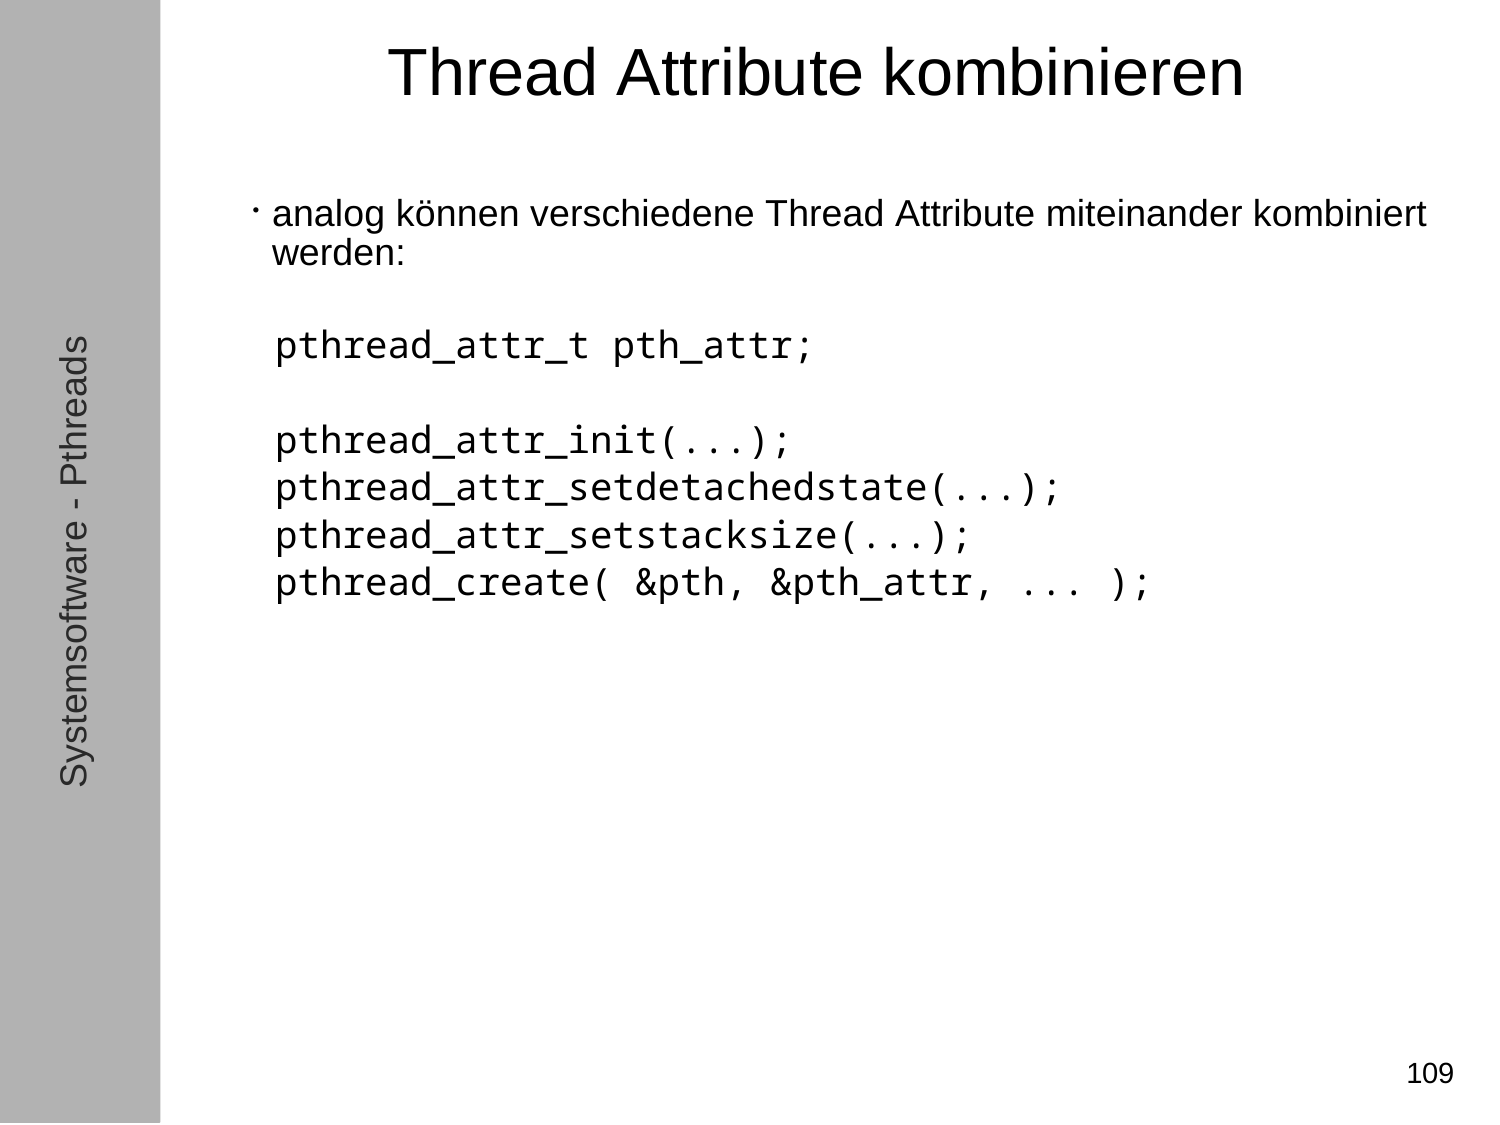

Thread Attribute kombinieren
analog können verschiedene Thread Attribute miteinander kombiniert werden:
 pthread_attr_t pth_attr;
 pthread_attr_init(...);
 pthread_attr_setdetachedstate(...);
 pthread_attr_setstacksize(...);
 pthread_create( &pth, &pth_attr, ... );
Systemsoftware - Pthreads